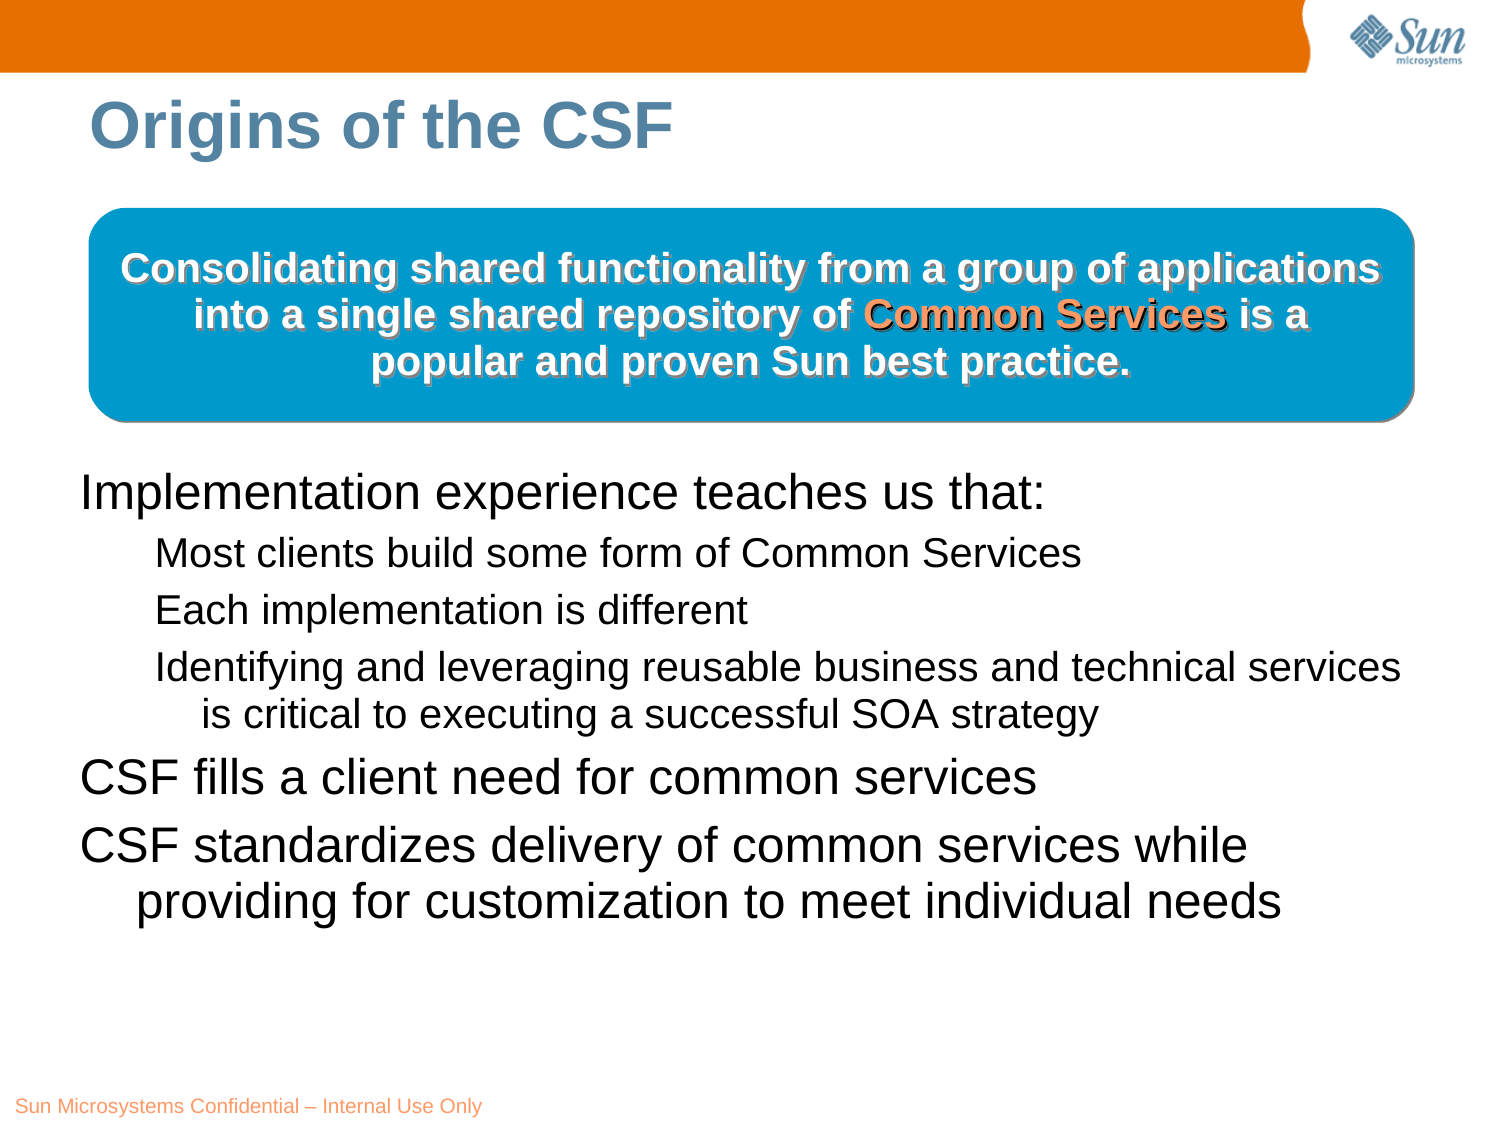

# Origins of the CSF
Consolidating shared functionality from a group of applications into a single shared repository of Common Services is a popular and proven Sun best practice.
Implementation experience teaches us that:
Most clients build some form of Common Services
Each implementation is different
Identifying and leveraging reusable business and technical services is critical to executing a successful SOA strategy
CSF fills a client need for common services
CSF standardizes delivery of common services while providing for customization to meet individual needs